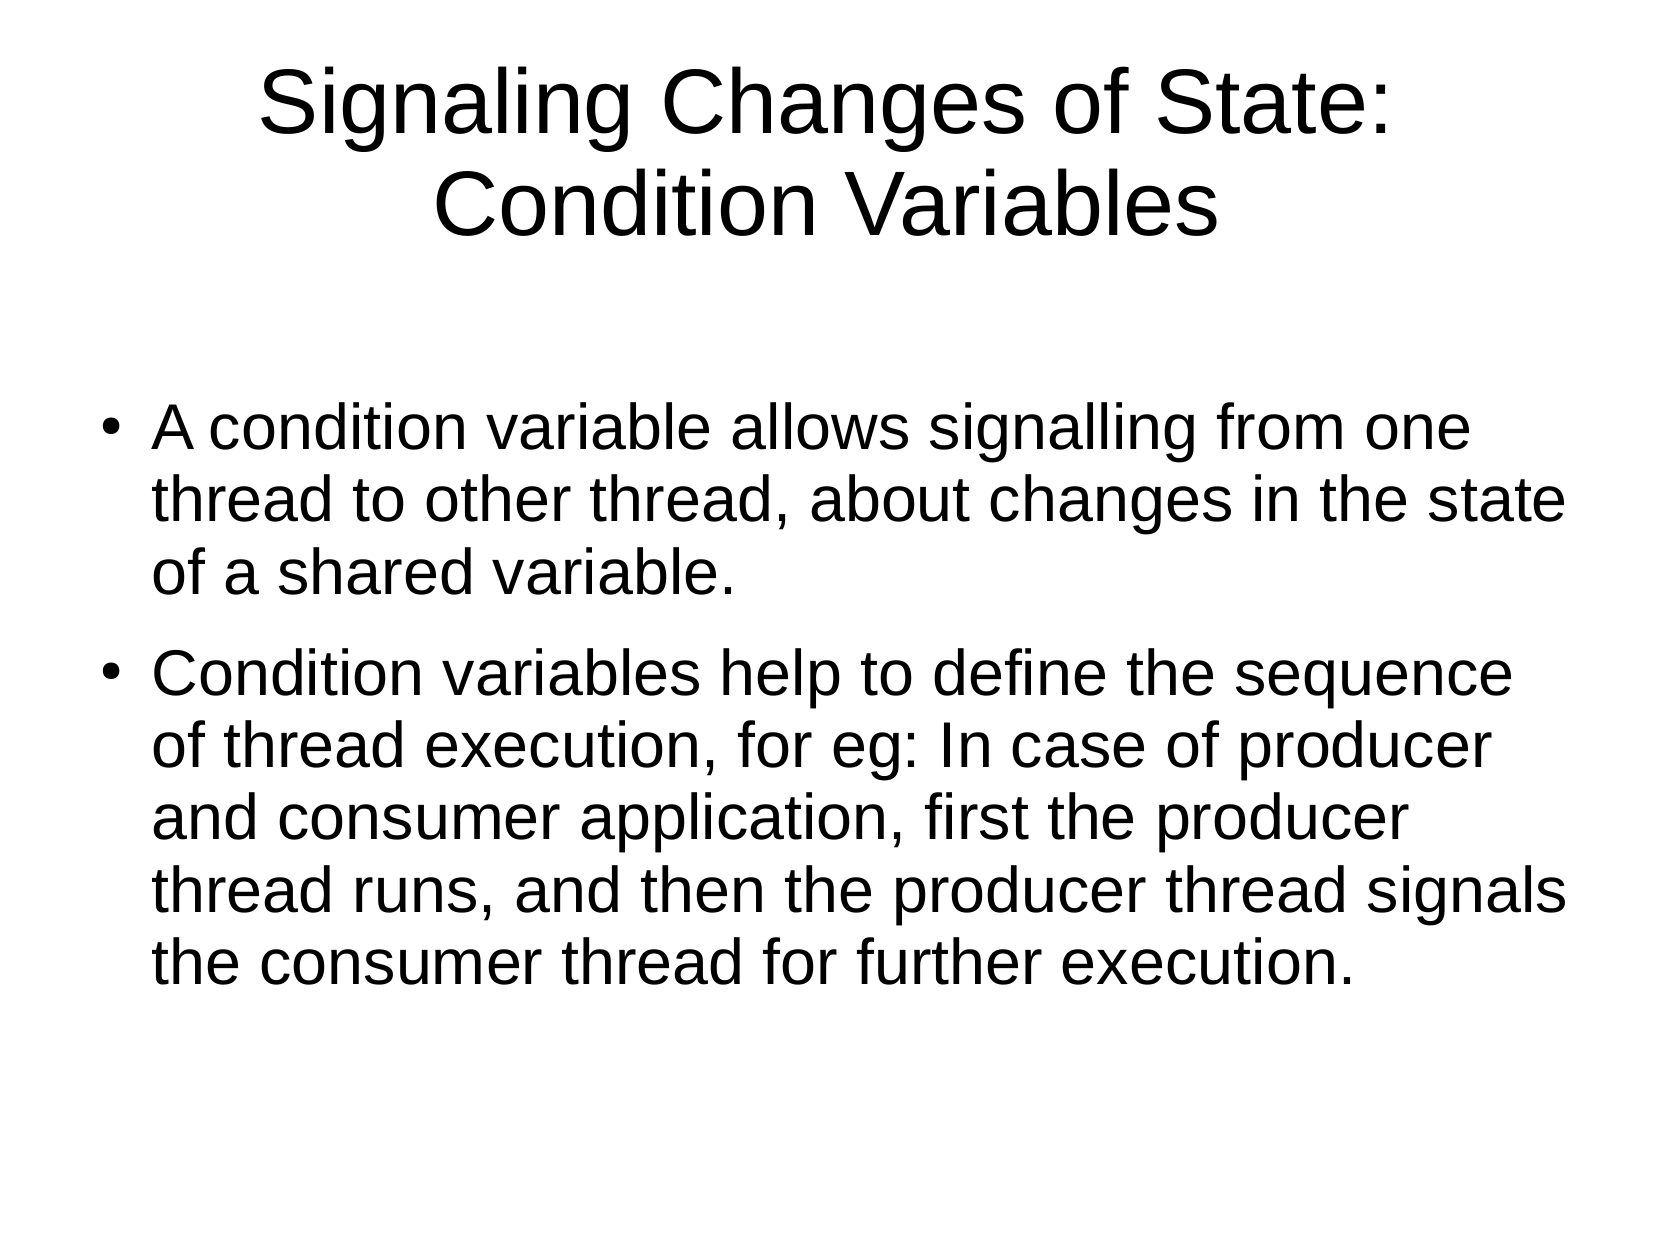

# Signaling Changes of State: Condition Variables
A condition variable allows signalling from one thread to other thread, about changes in the state of a shared variable.
Condition variables help to define the sequence of thread execution, for eg: In case of producer and consumer application, first the producer thread runs, and then the producer thread signals the consumer thread for further execution.